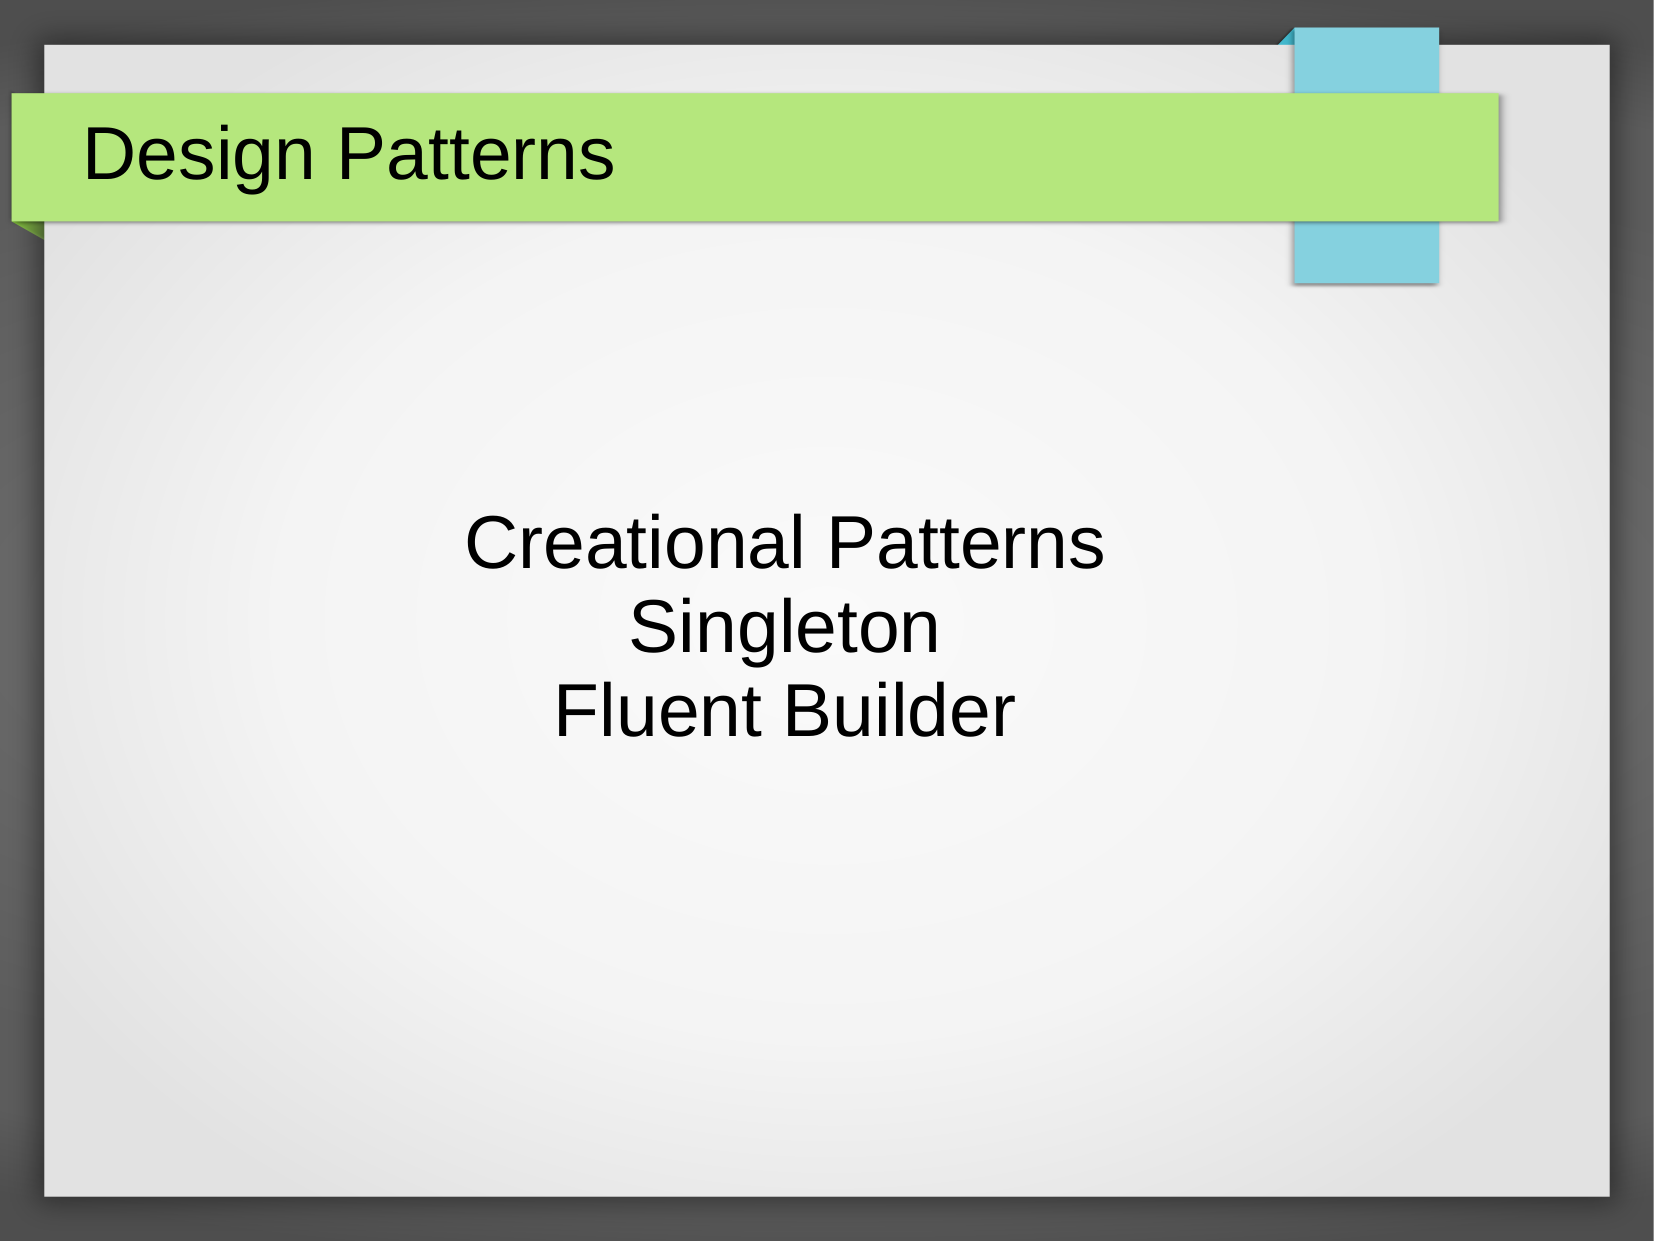

# Design Patterns
Creational Patterns
Singleton
Fluent Builder